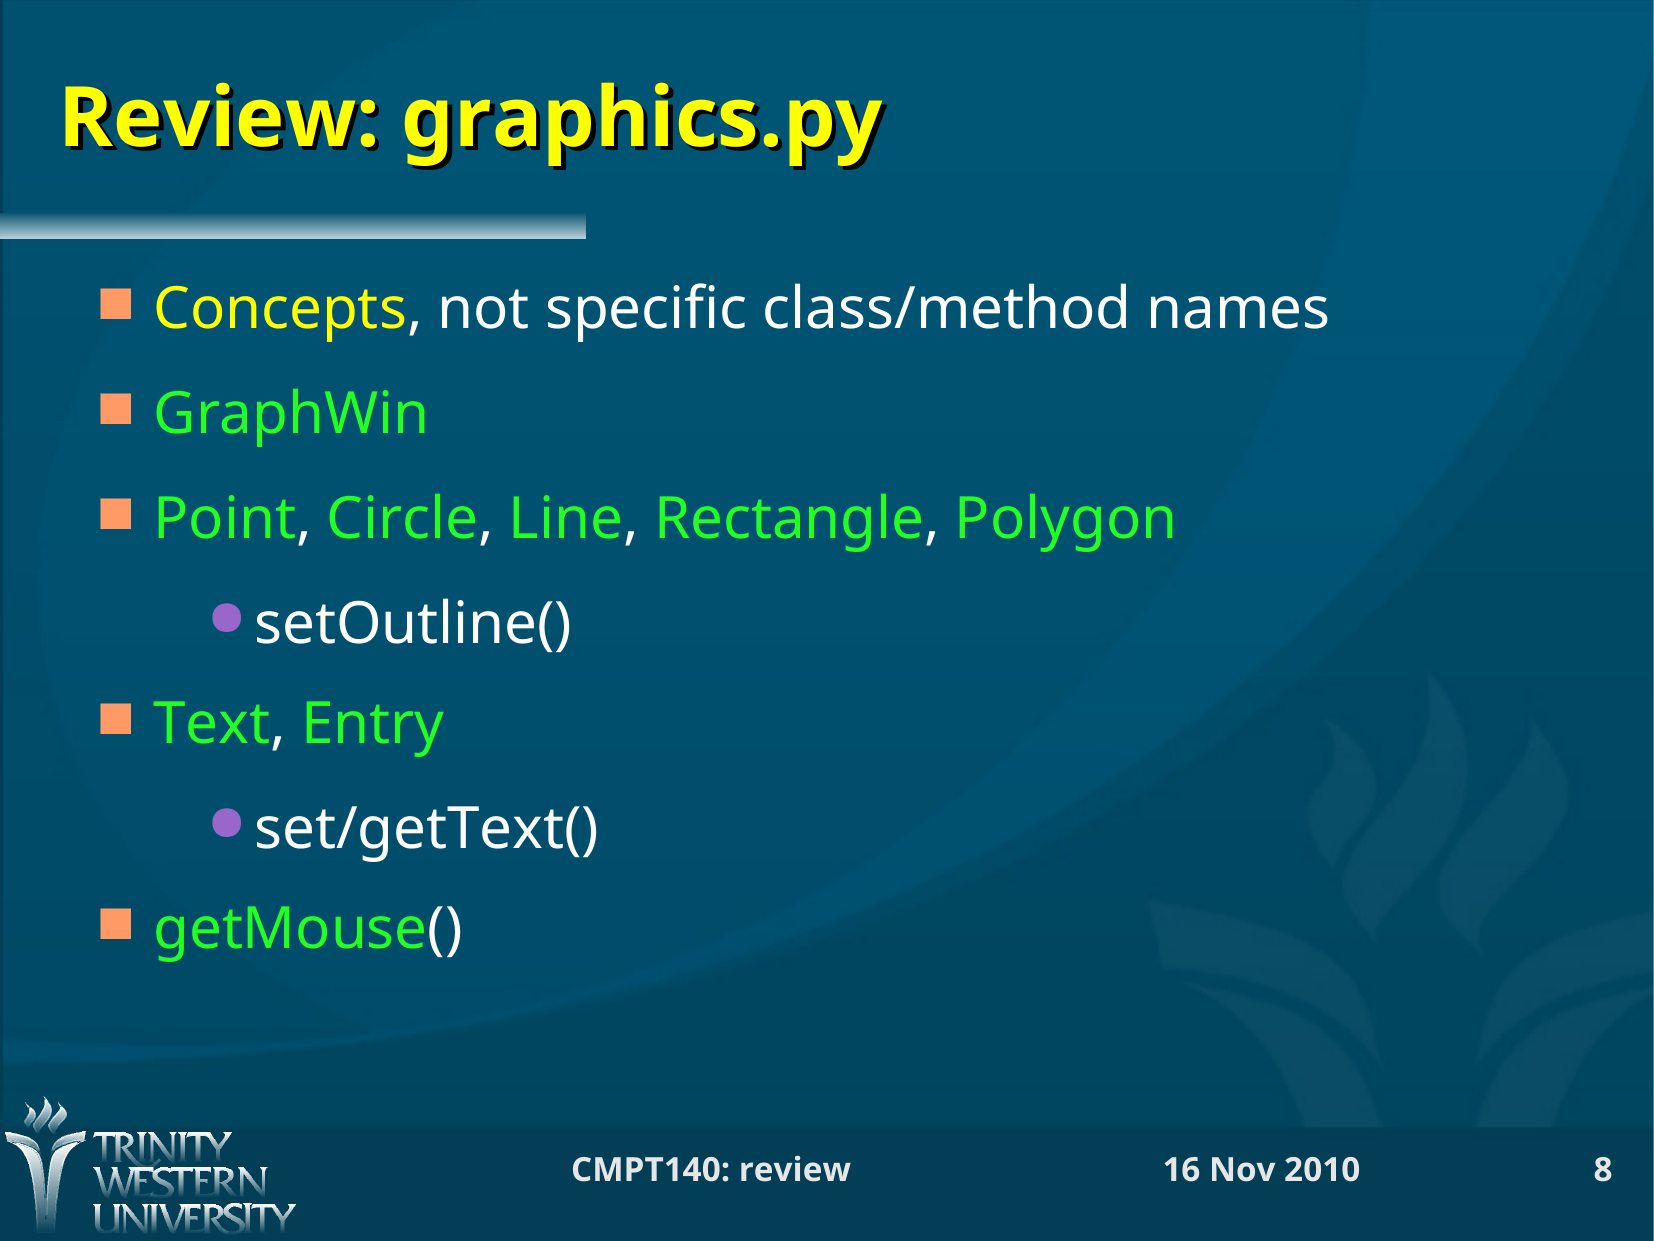

# Review: graphics.py
Concepts, not specific class/method names
GraphWin
Point, Circle, Line, Rectangle, Polygon
setOutline()
Text, Entry
set/getText()
getMouse()
CMPT140: review
16 Nov 2010
8